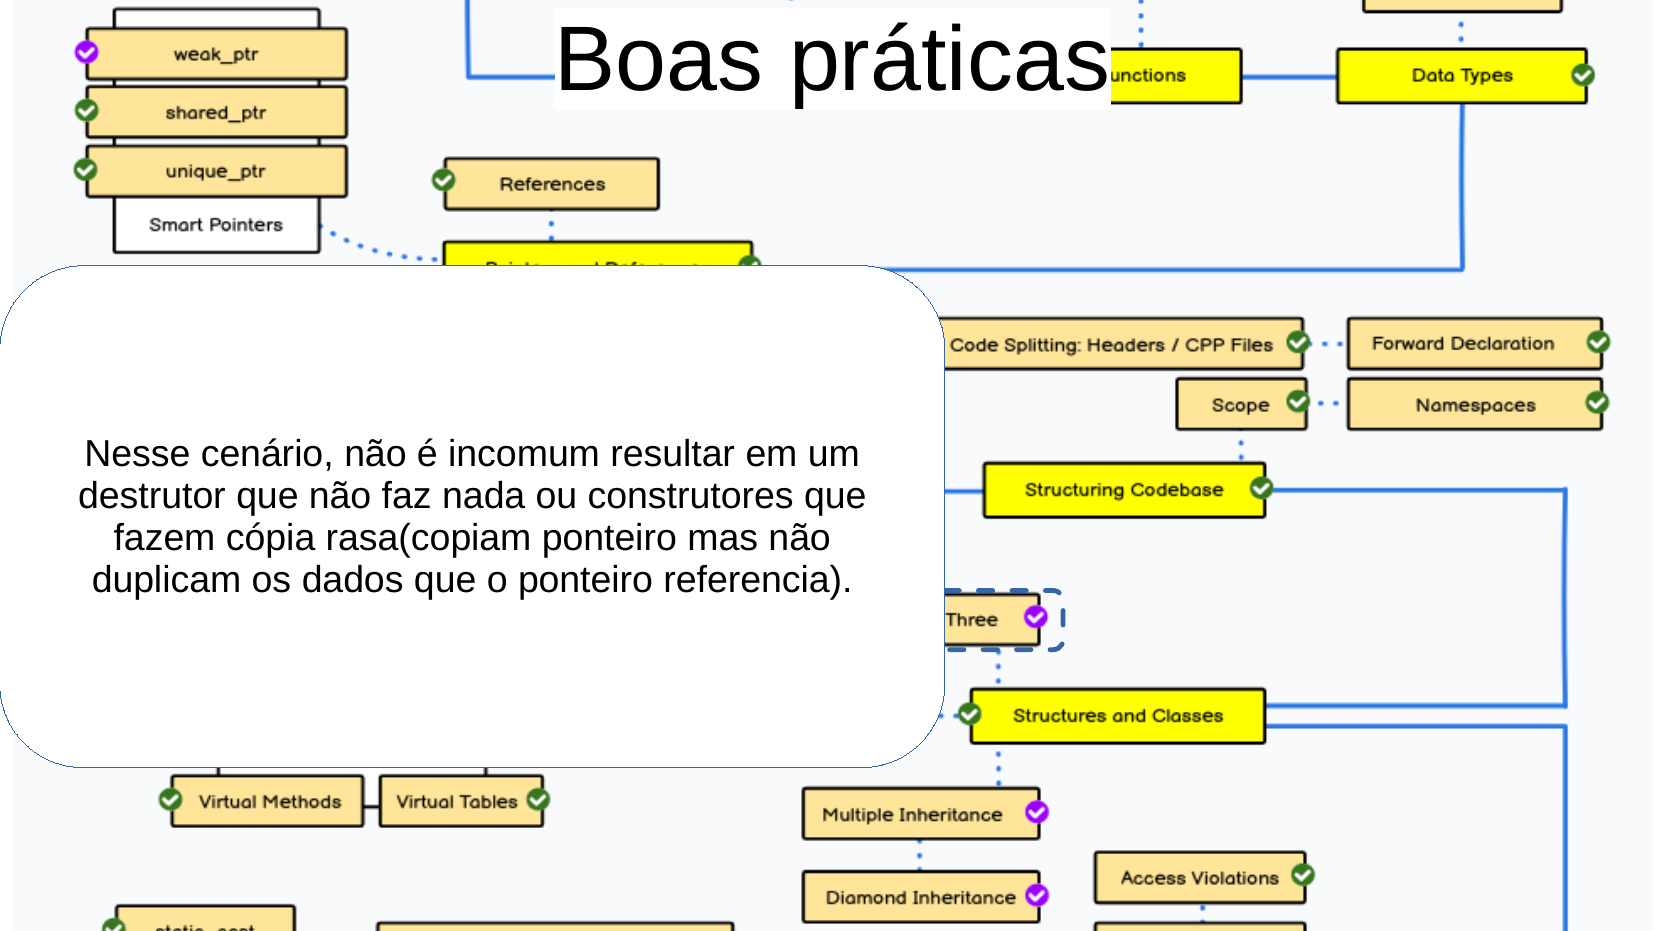

# Boas práticas
Nesse cenário, não é incomum resultar em um destrutor que não faz nada ou construtores que fazem cópia rasa(copiam ponteiro mas não duplicam os dados que o ponteiro referencia).